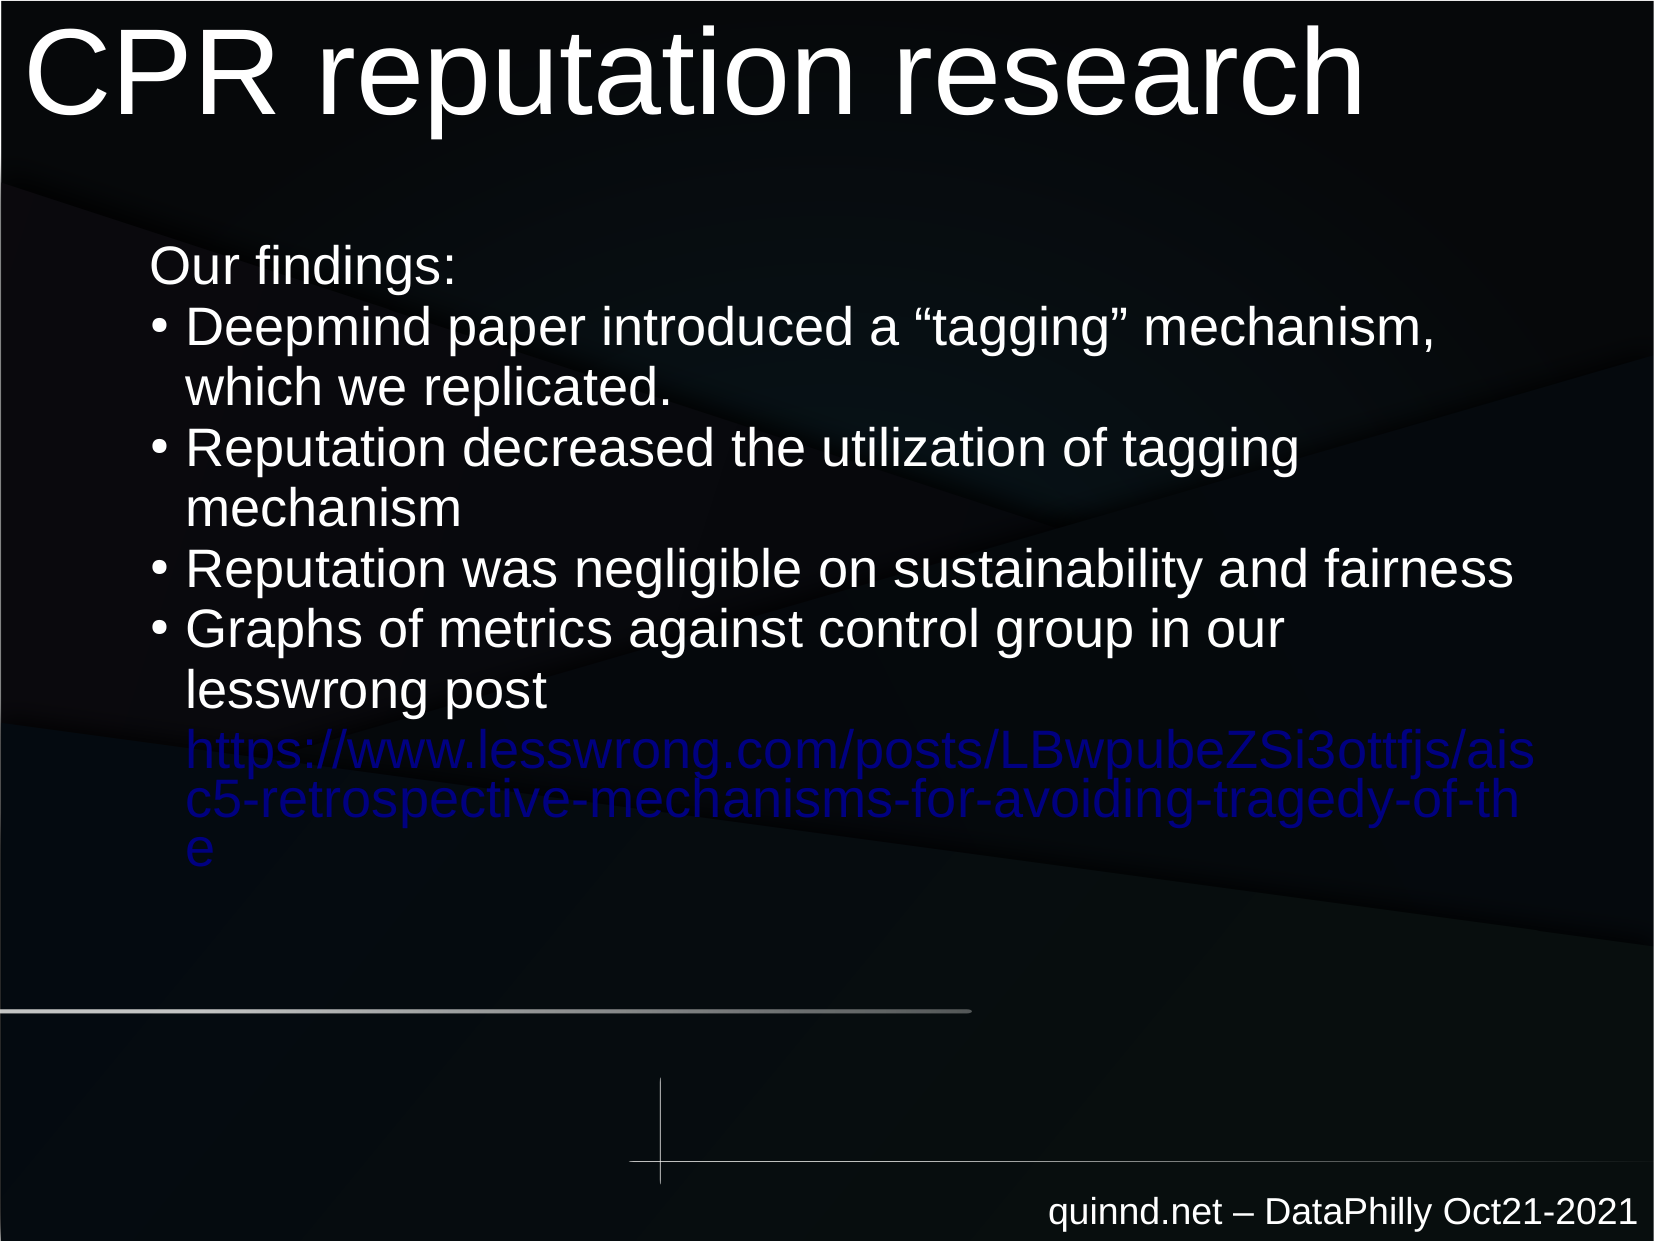

# CPR reputation research
Our findings:
Deepmind paper introduced a “tagging” mechanism, which we replicated.
Reputation decreased the utilization of tagging mechanism
Reputation was negligible on sustainability and fairness
Graphs of metrics against control group in our lesswrong post
https://www.lesswrong.com/posts/LBwpubeZSi3ottfjs/aisc5-retrospective-mechanisms-for-avoiding-tragedy-of-the